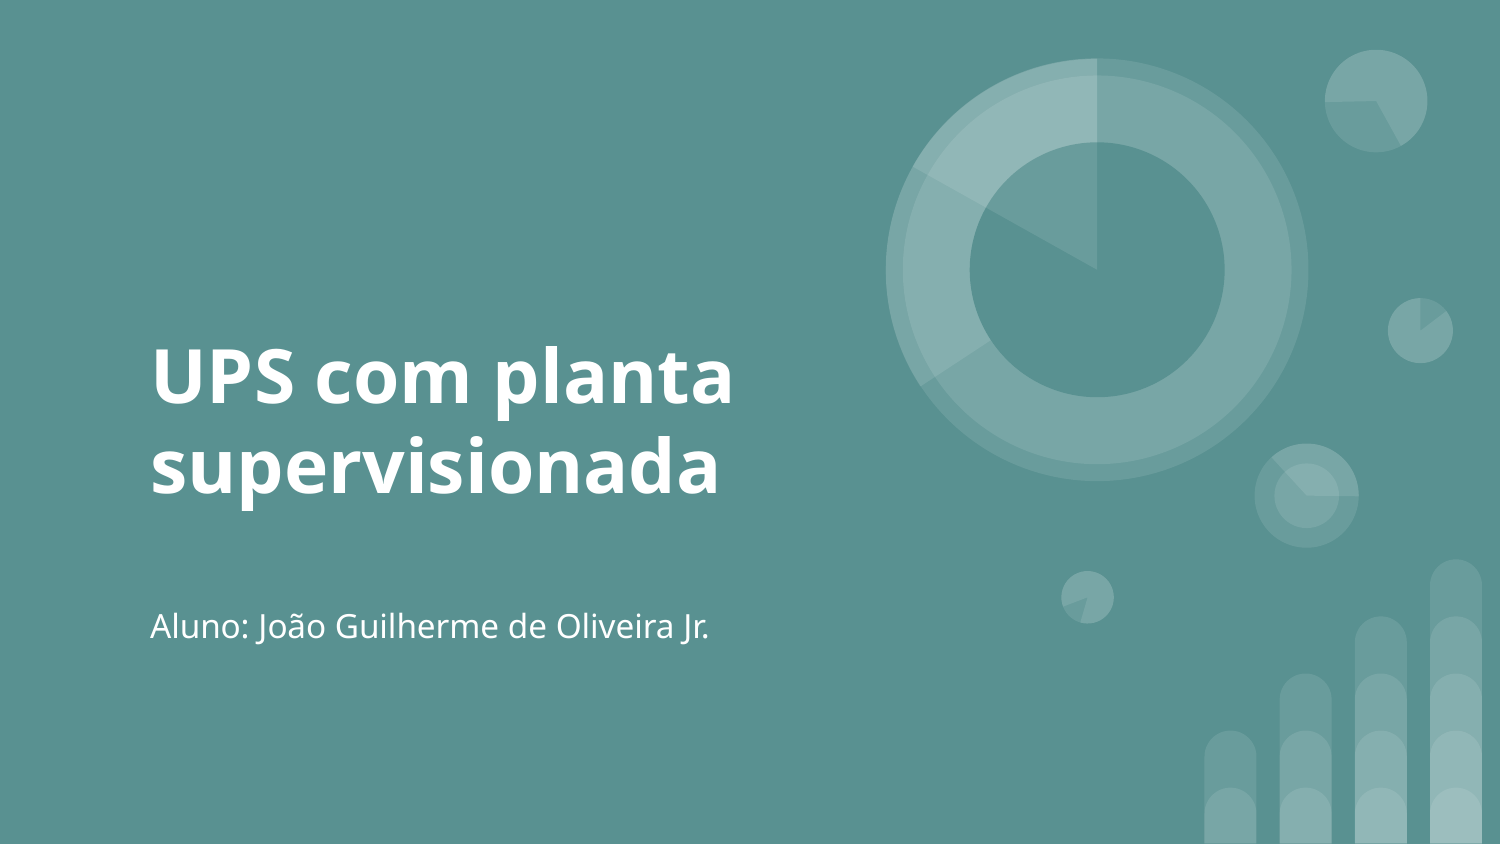

# UPS com planta supervisionada
Aluno: João Guilherme de Oliveira Jr.